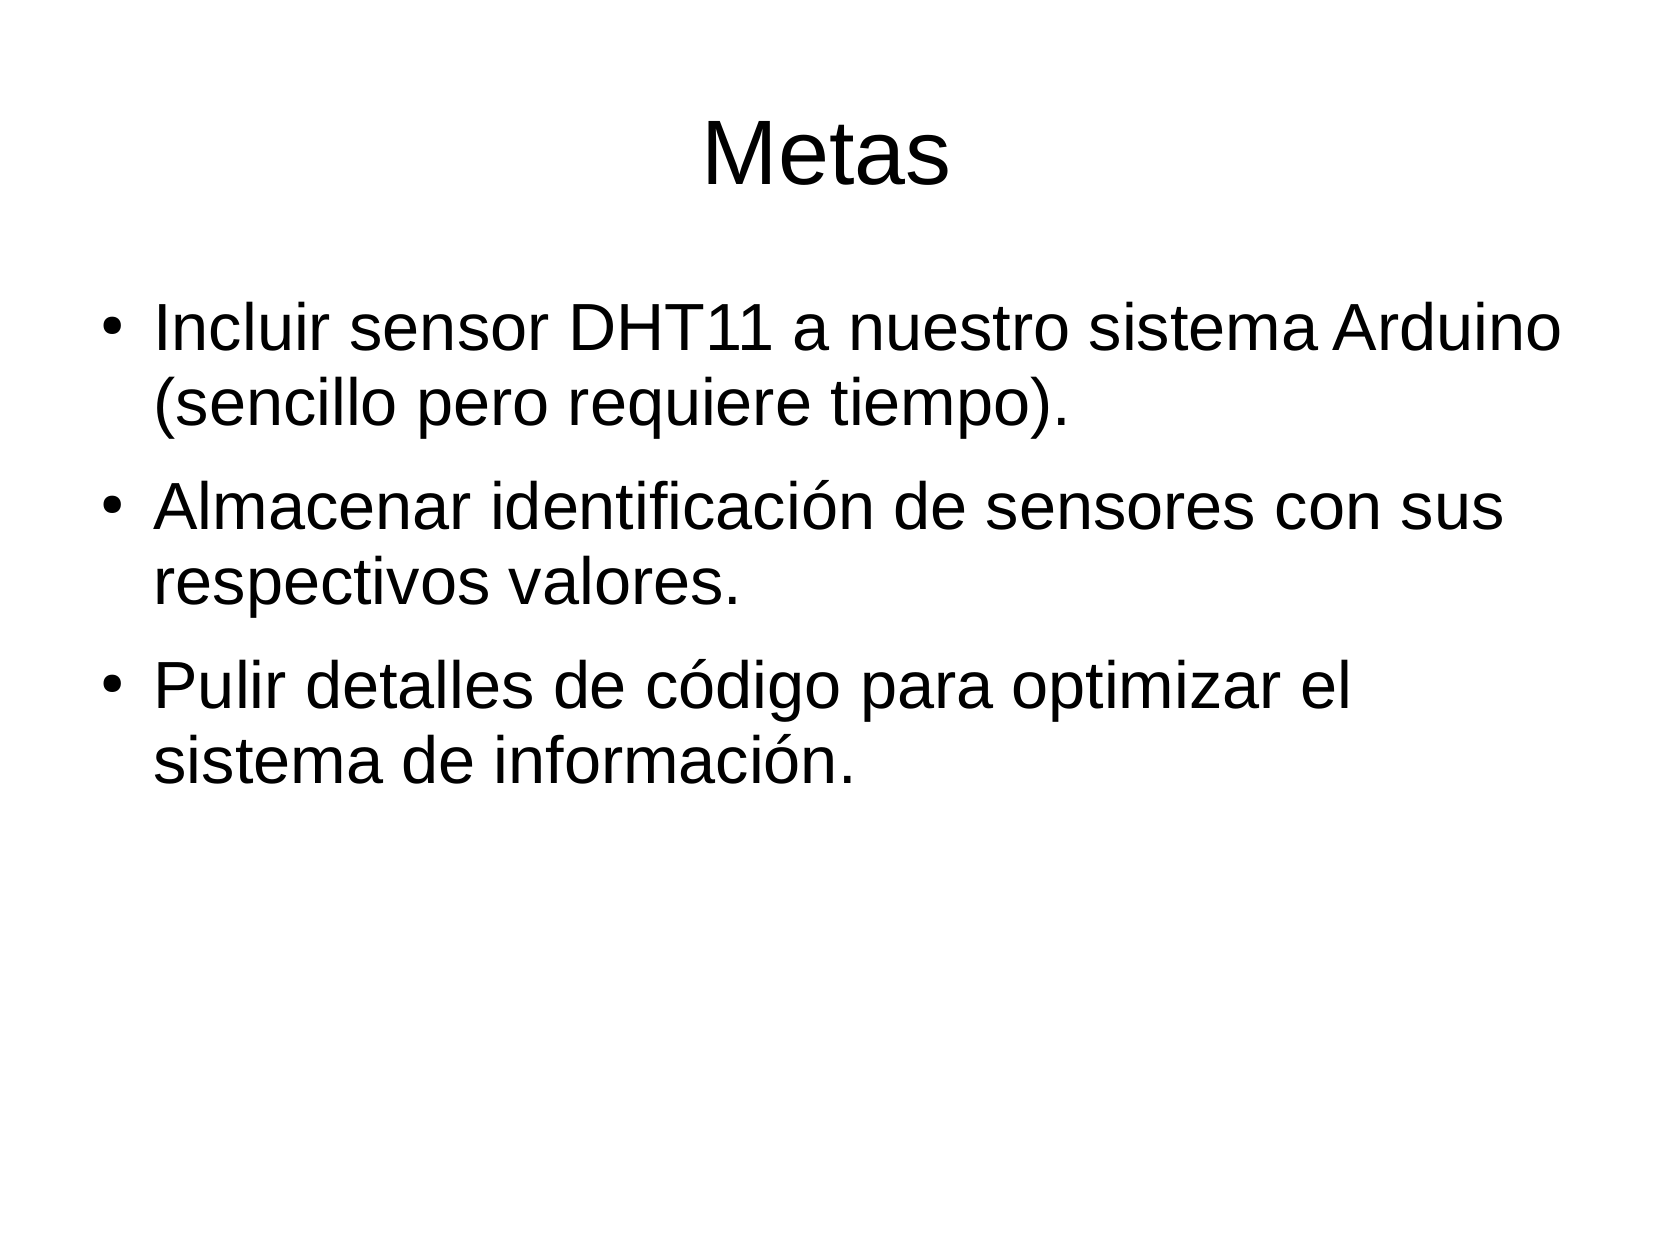

# Metas
Incluir sensor DHT11 a nuestro sistema Arduino (sencillo pero requiere tiempo).
Almacenar identificación de sensores con sus respectivos valores.
Pulir detalles de código para optimizar el sistema de información.